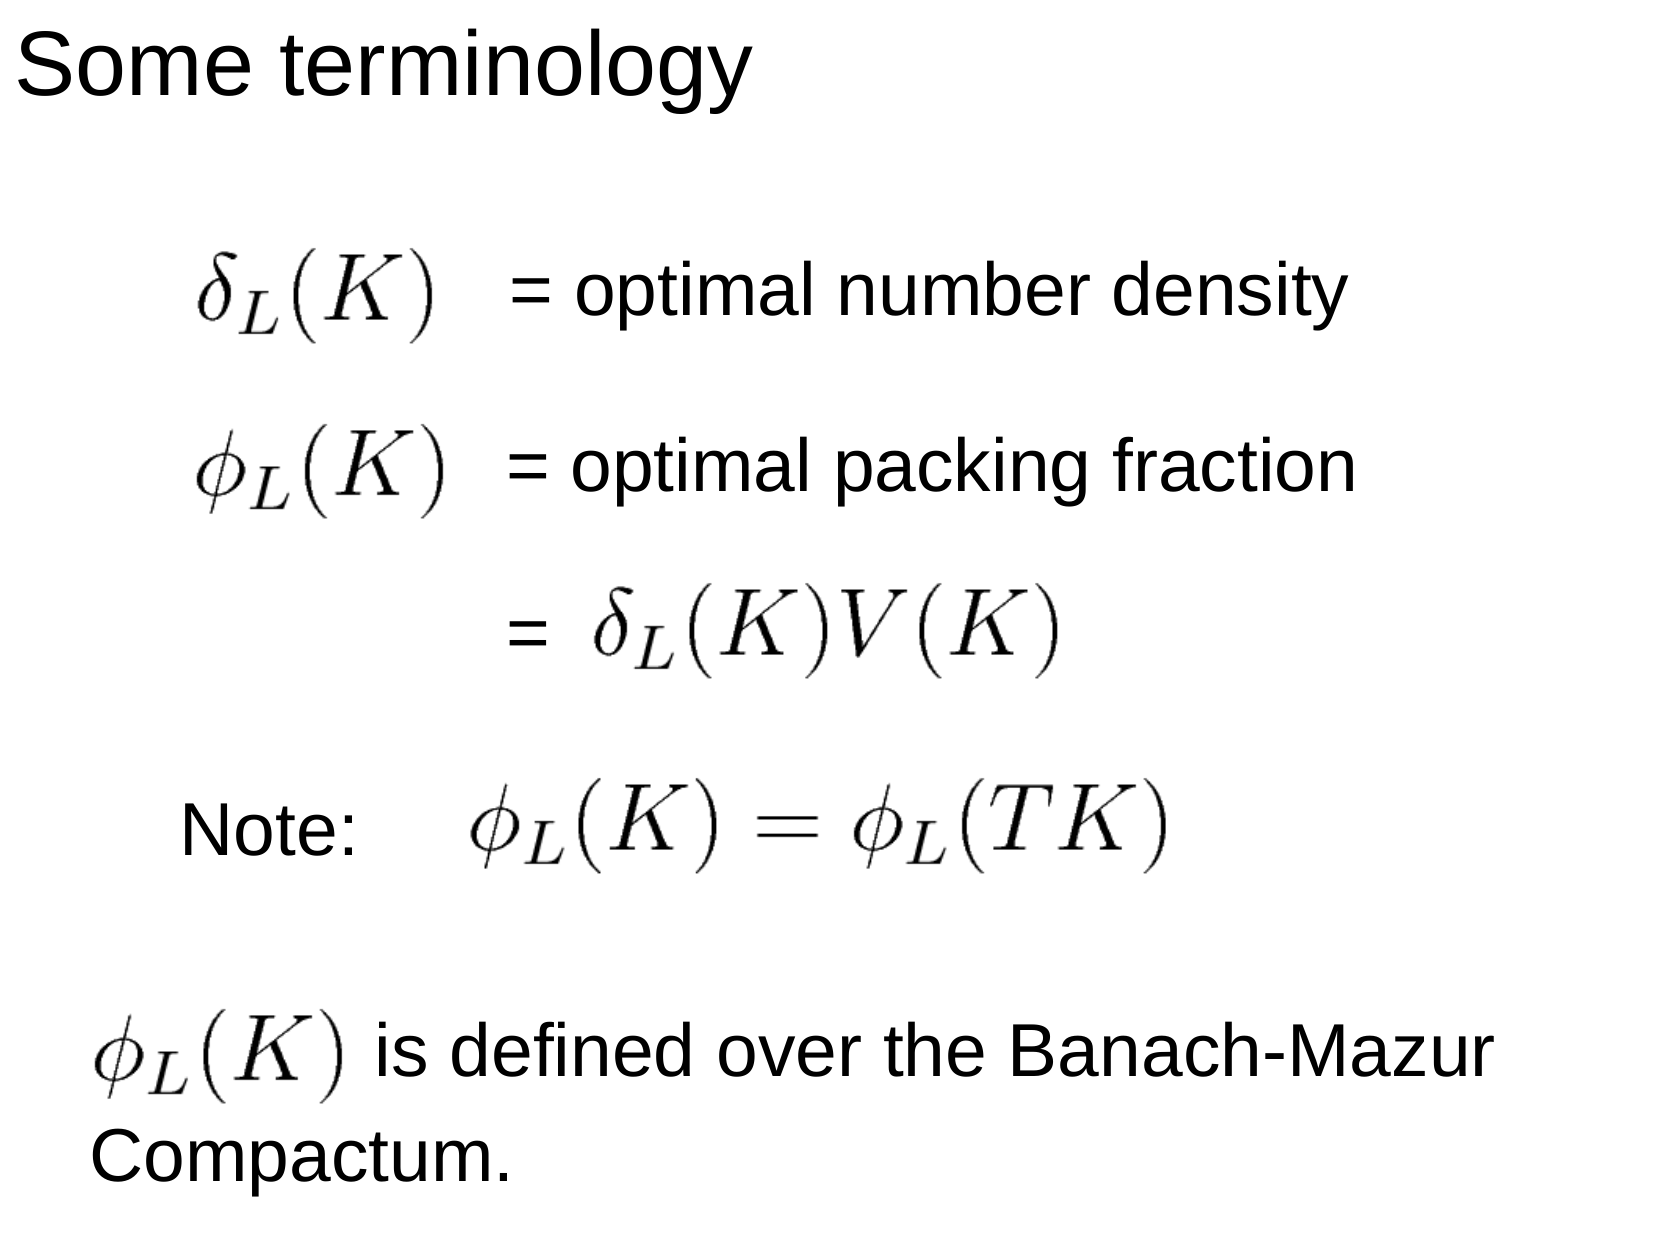

Some terminology
= optimal number density
= optimal packing fraction
=
Note:
is defined over the Banach-Mazur
Compactum.